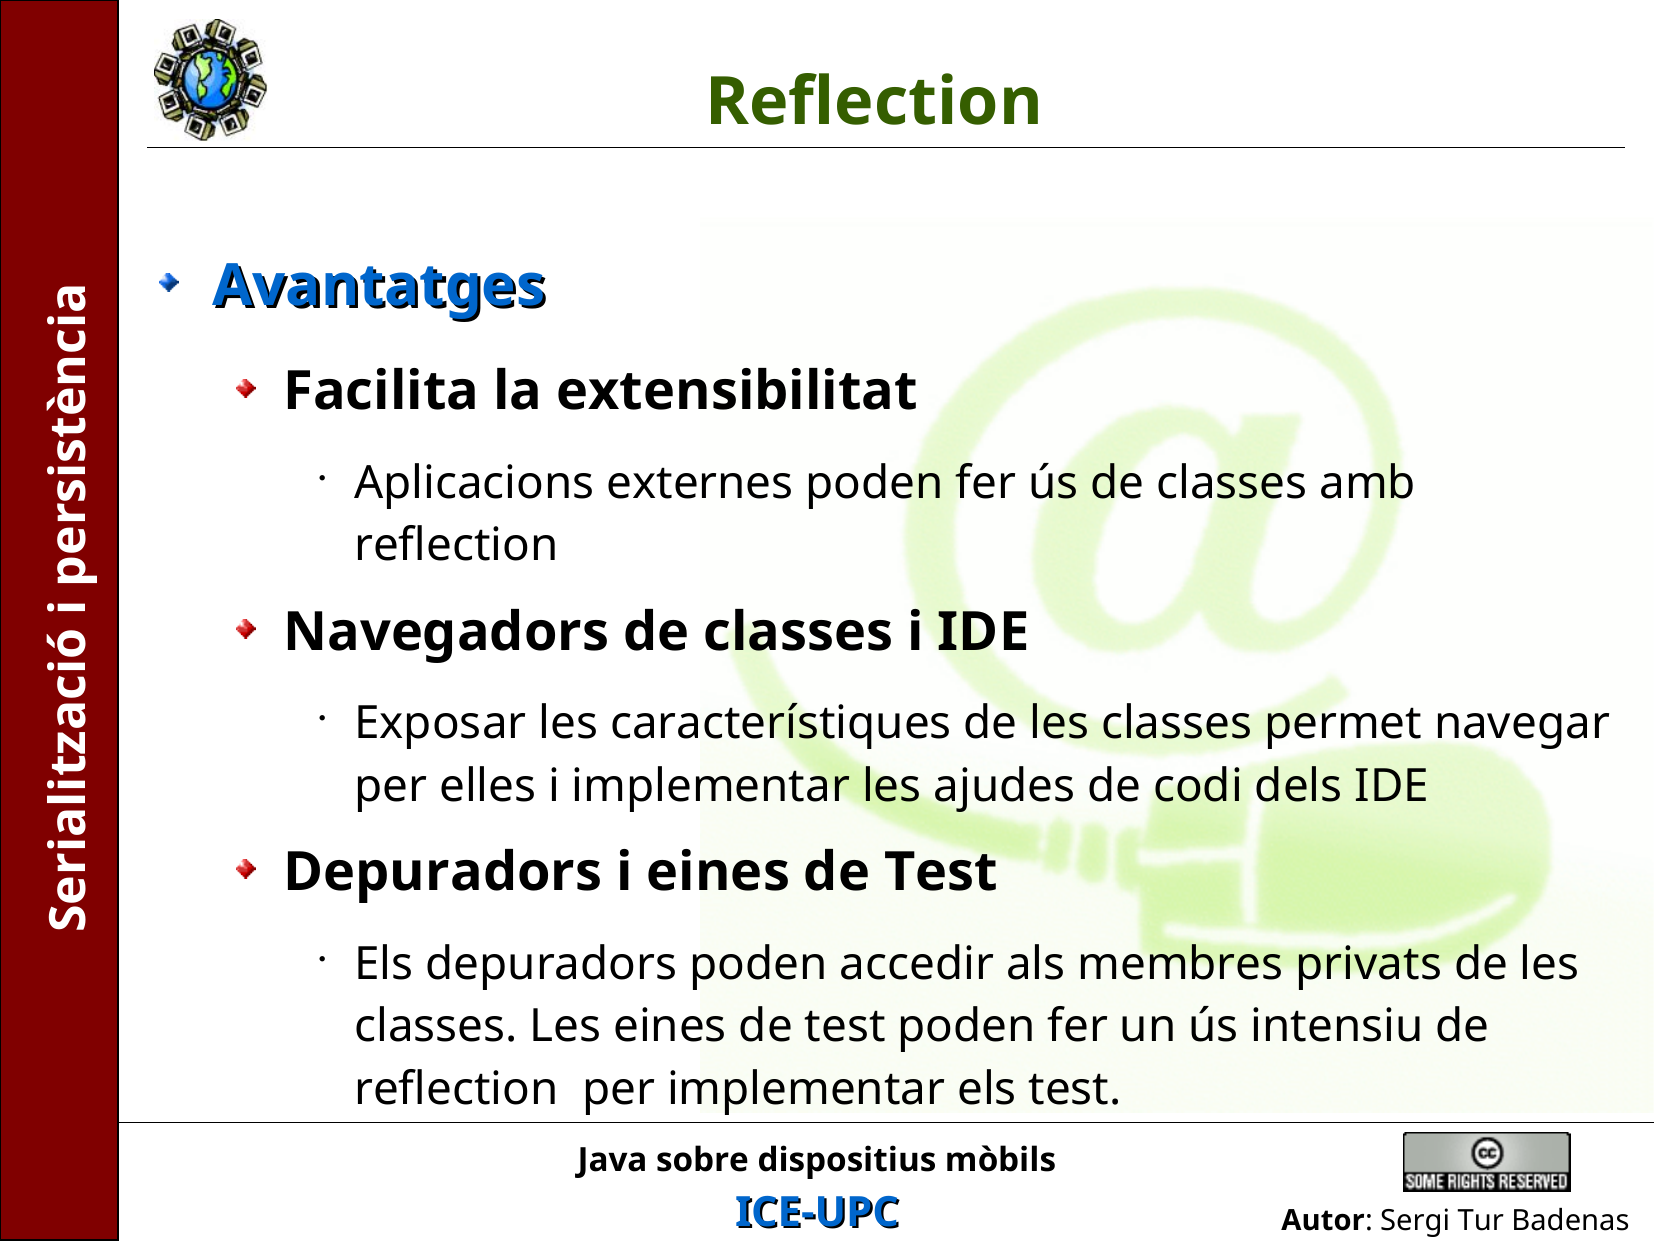

# Reflection
Avantatges
Facilita la extensibilitat
Aplicacions externes poden fer ús de classes amb reflection
Navegadors de classes i IDE
Exposar les característiques de les classes permet navegar per elles i implementar les ajudes de codi dels IDE
Depuradors i eines de Test
Els depuradors poden accedir als membres privats de les classes. Les eines de test poden fer un ús intensiu de reflection per implementar els test.